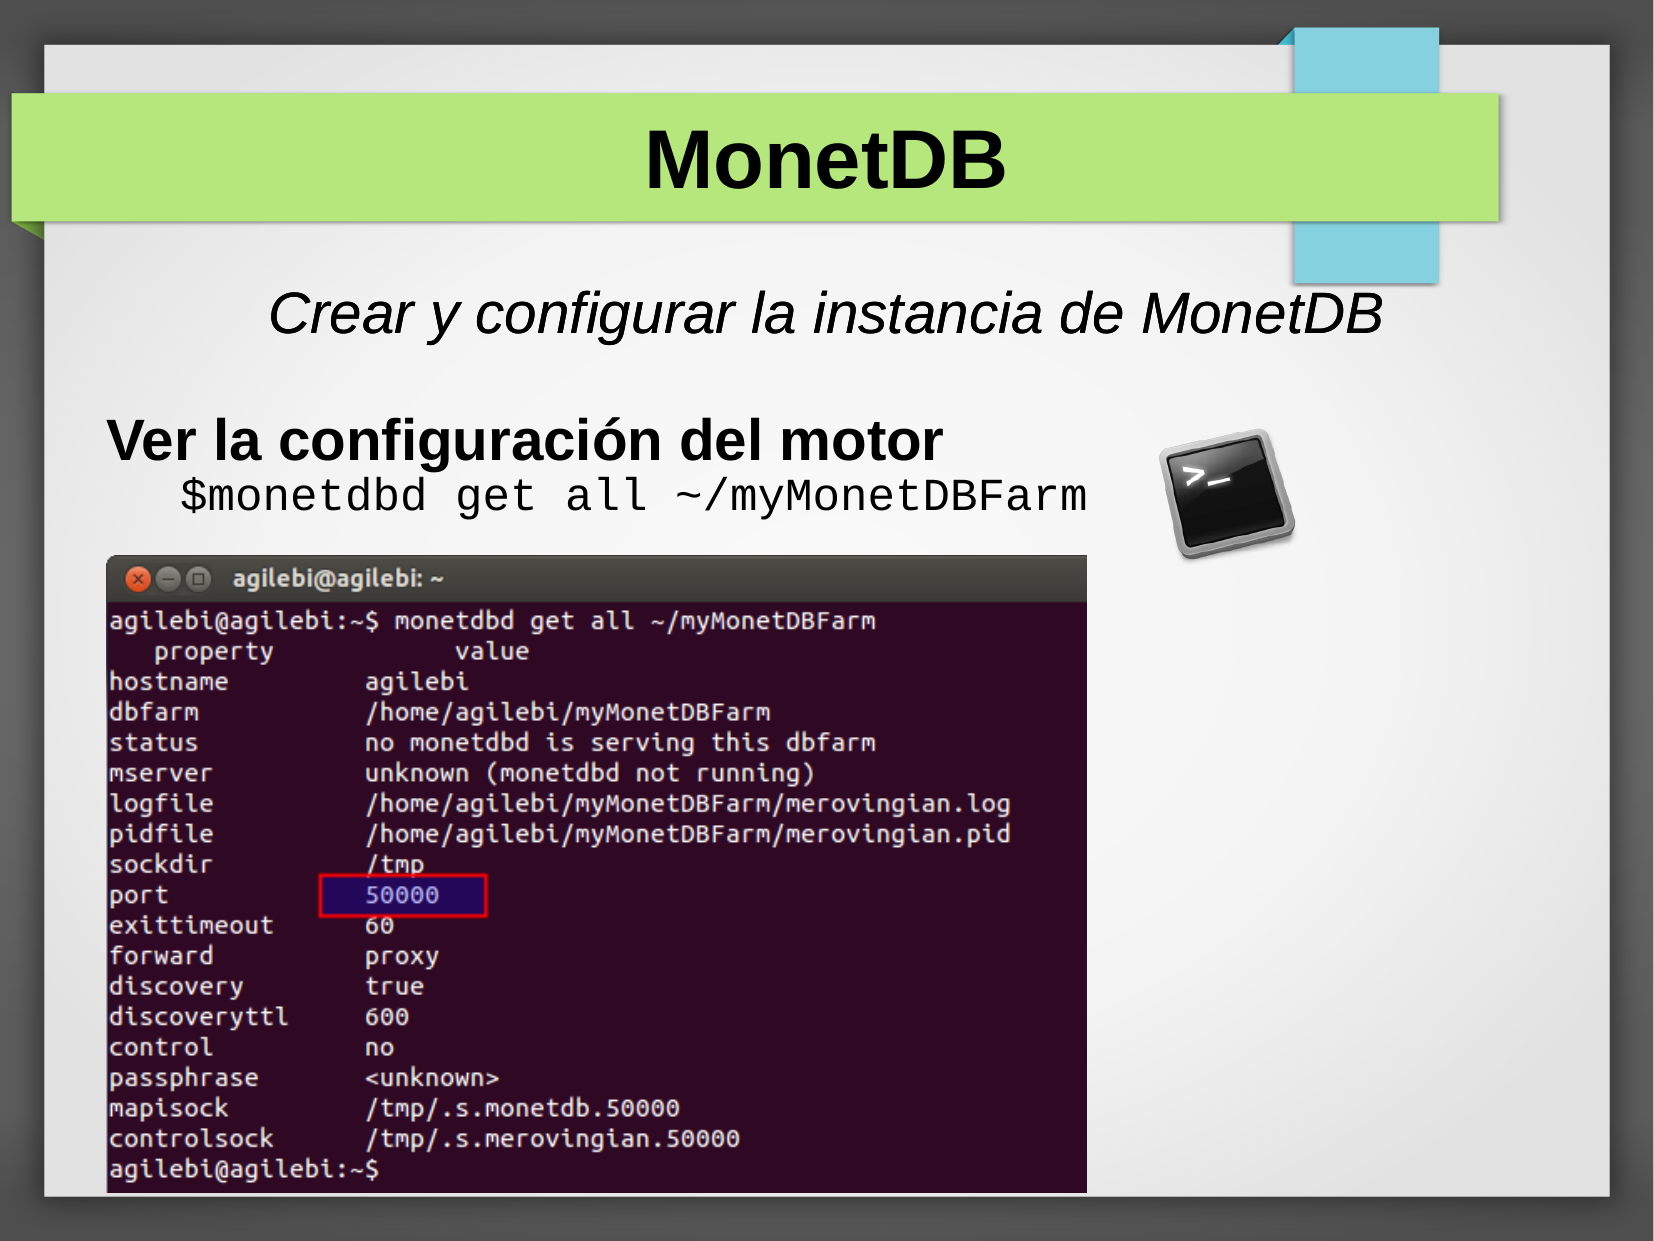

# MonetDB
Crear y configurar la instancia de MonetDB
Crear y configurar la instancia de MonetDB
Ver la configuración del motor
	$monetdbd get all ~/myMonetDBFarm